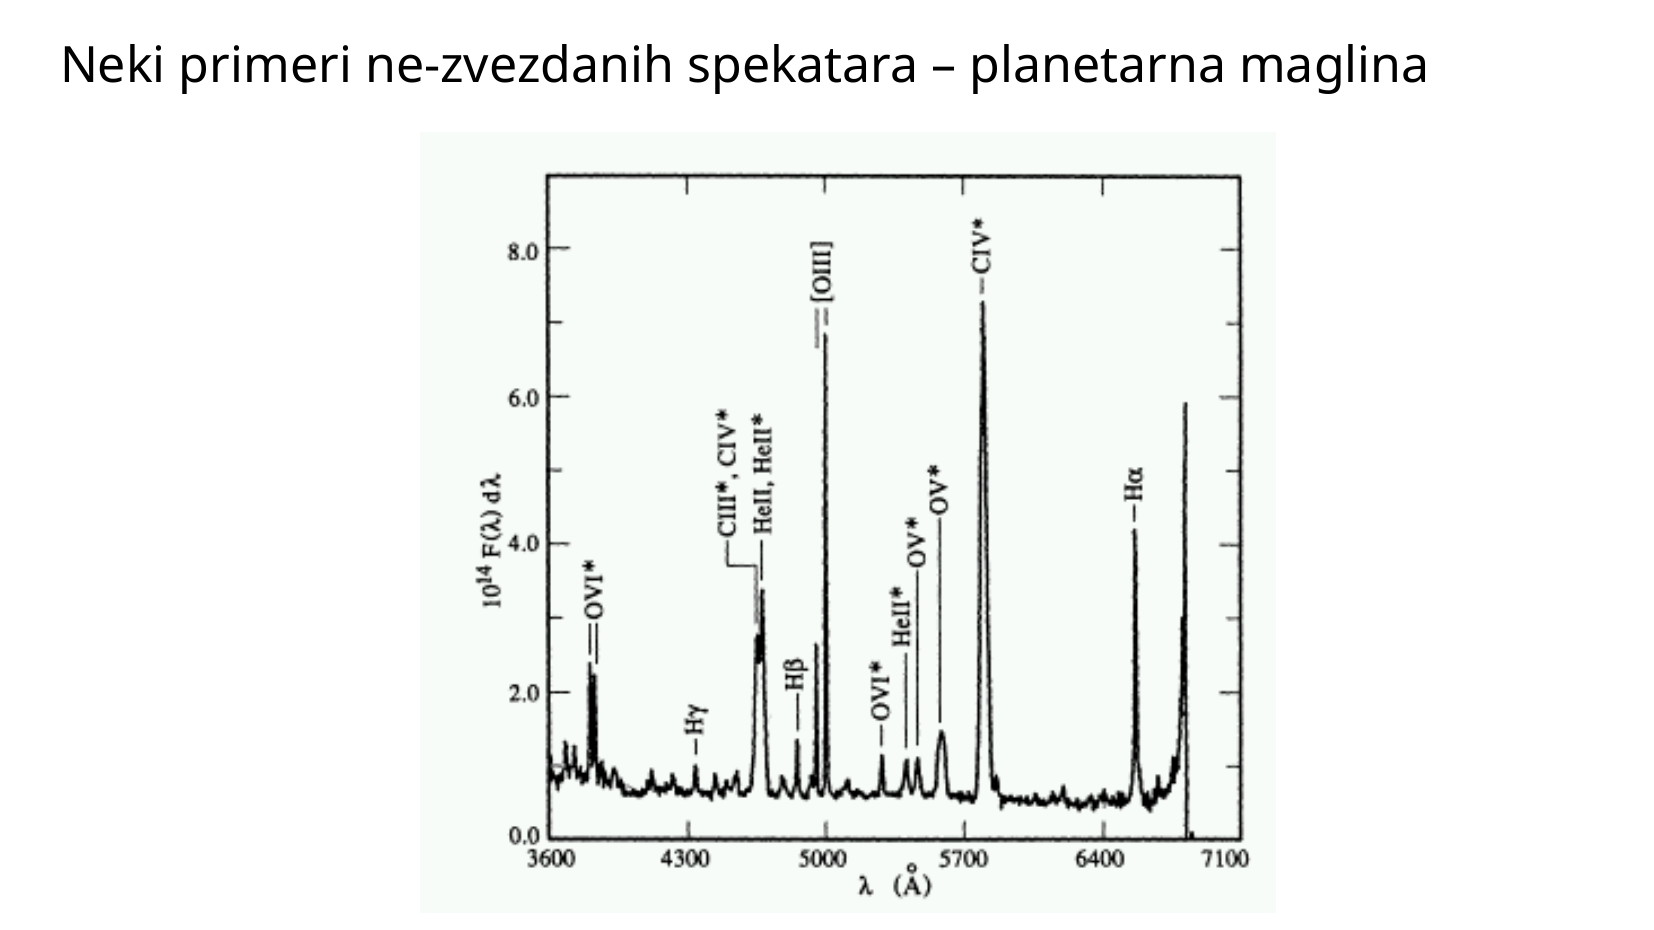

# Neki primeri ne-zvezdanih spekatara – planetarna maglina